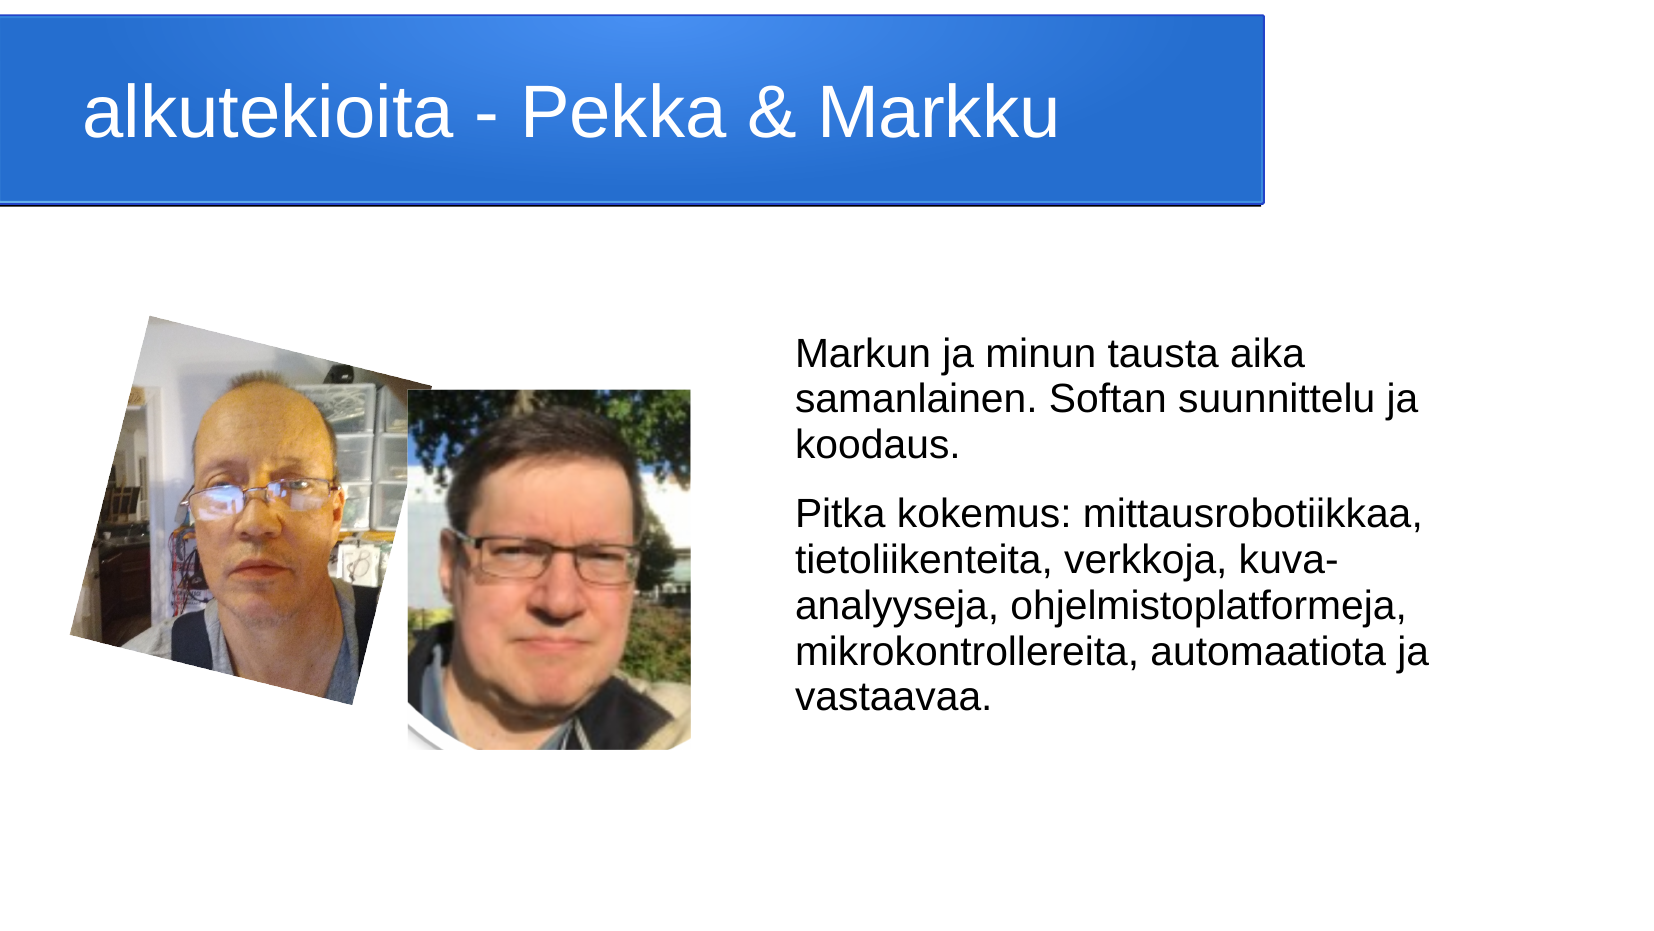

# alkutekioita - Pekka & Markku
Markun ja minun tausta aika samanlainen. Softan suunnittelu ja koodaus.
Pitka kokemus: mittausrobotiikkaa, tietoliikenteita, verkkoja, kuva-analyyseja, ohjelmistoplatformeja, mikrokontrollereita, automaatiota ja vastaavaa.